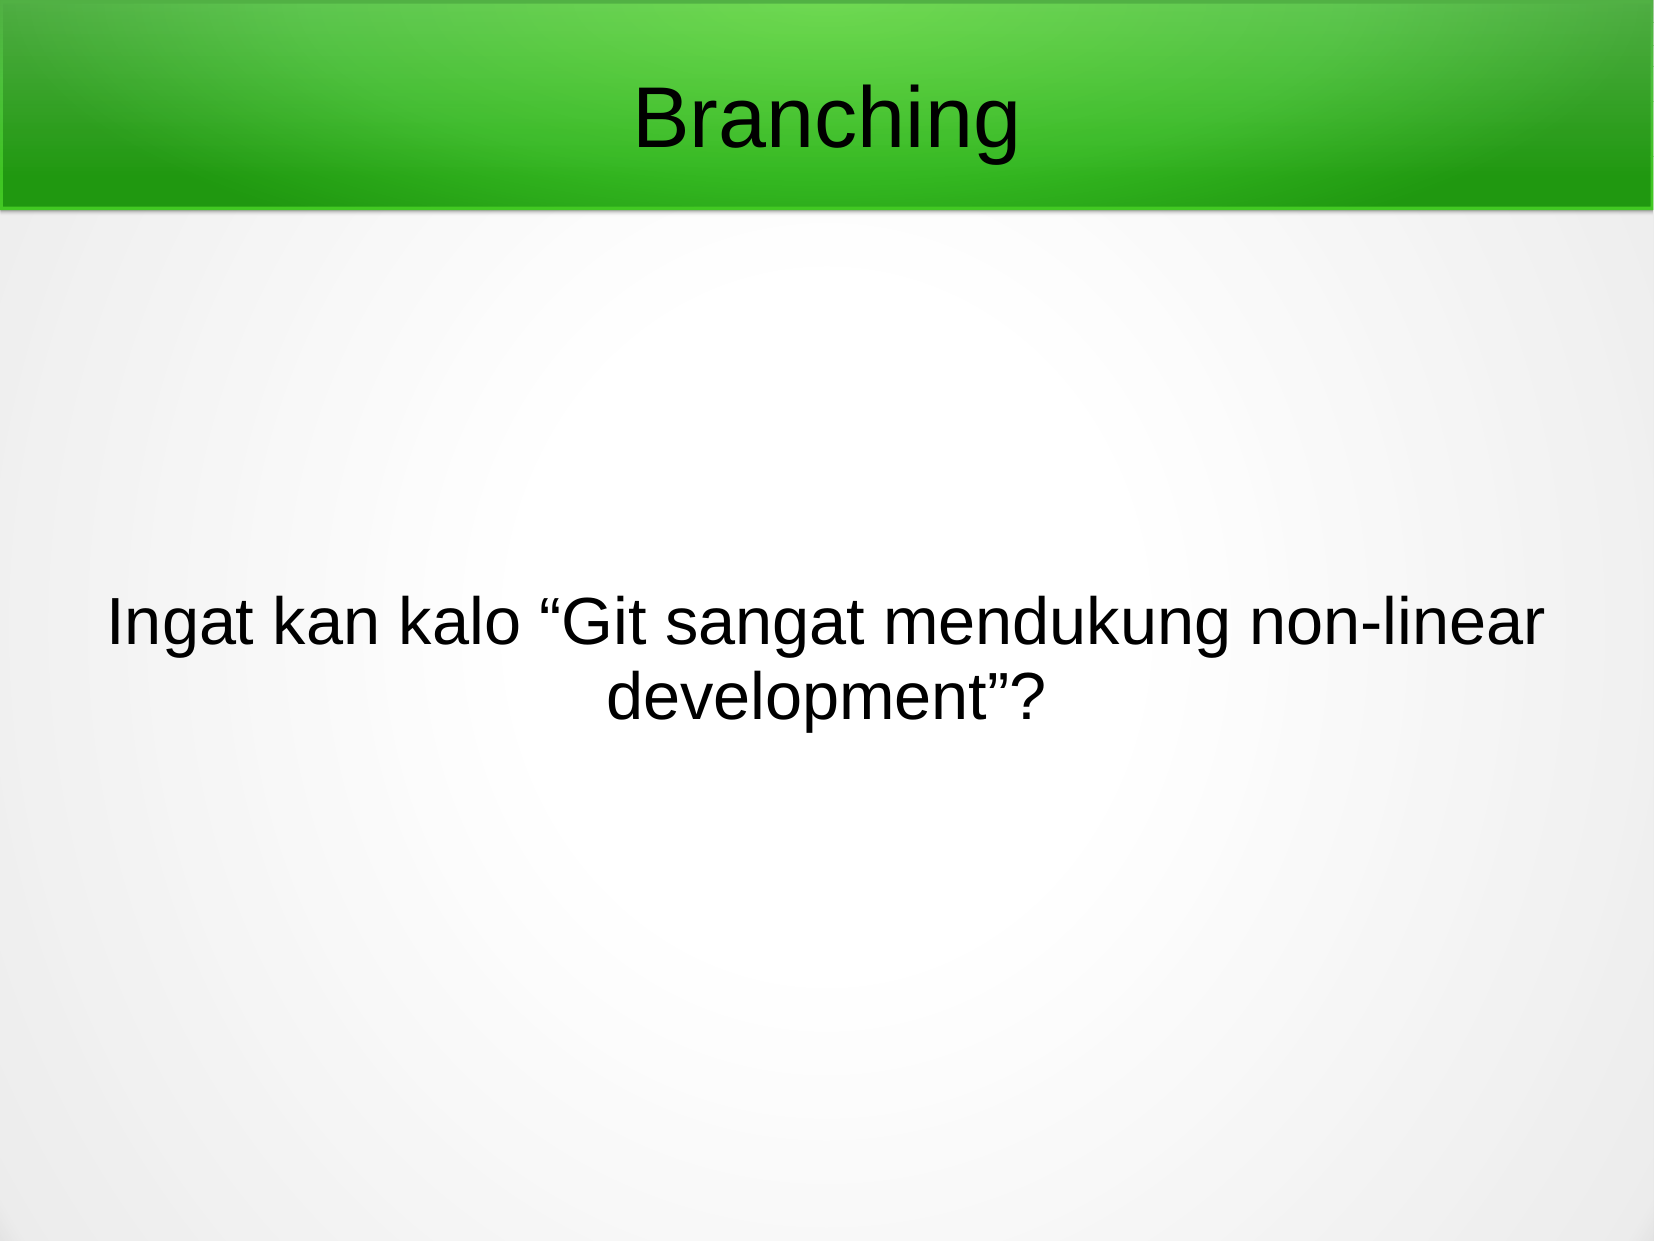

# Branching
Ingat kan kalo “Git sangat mendukung non-linear development”?